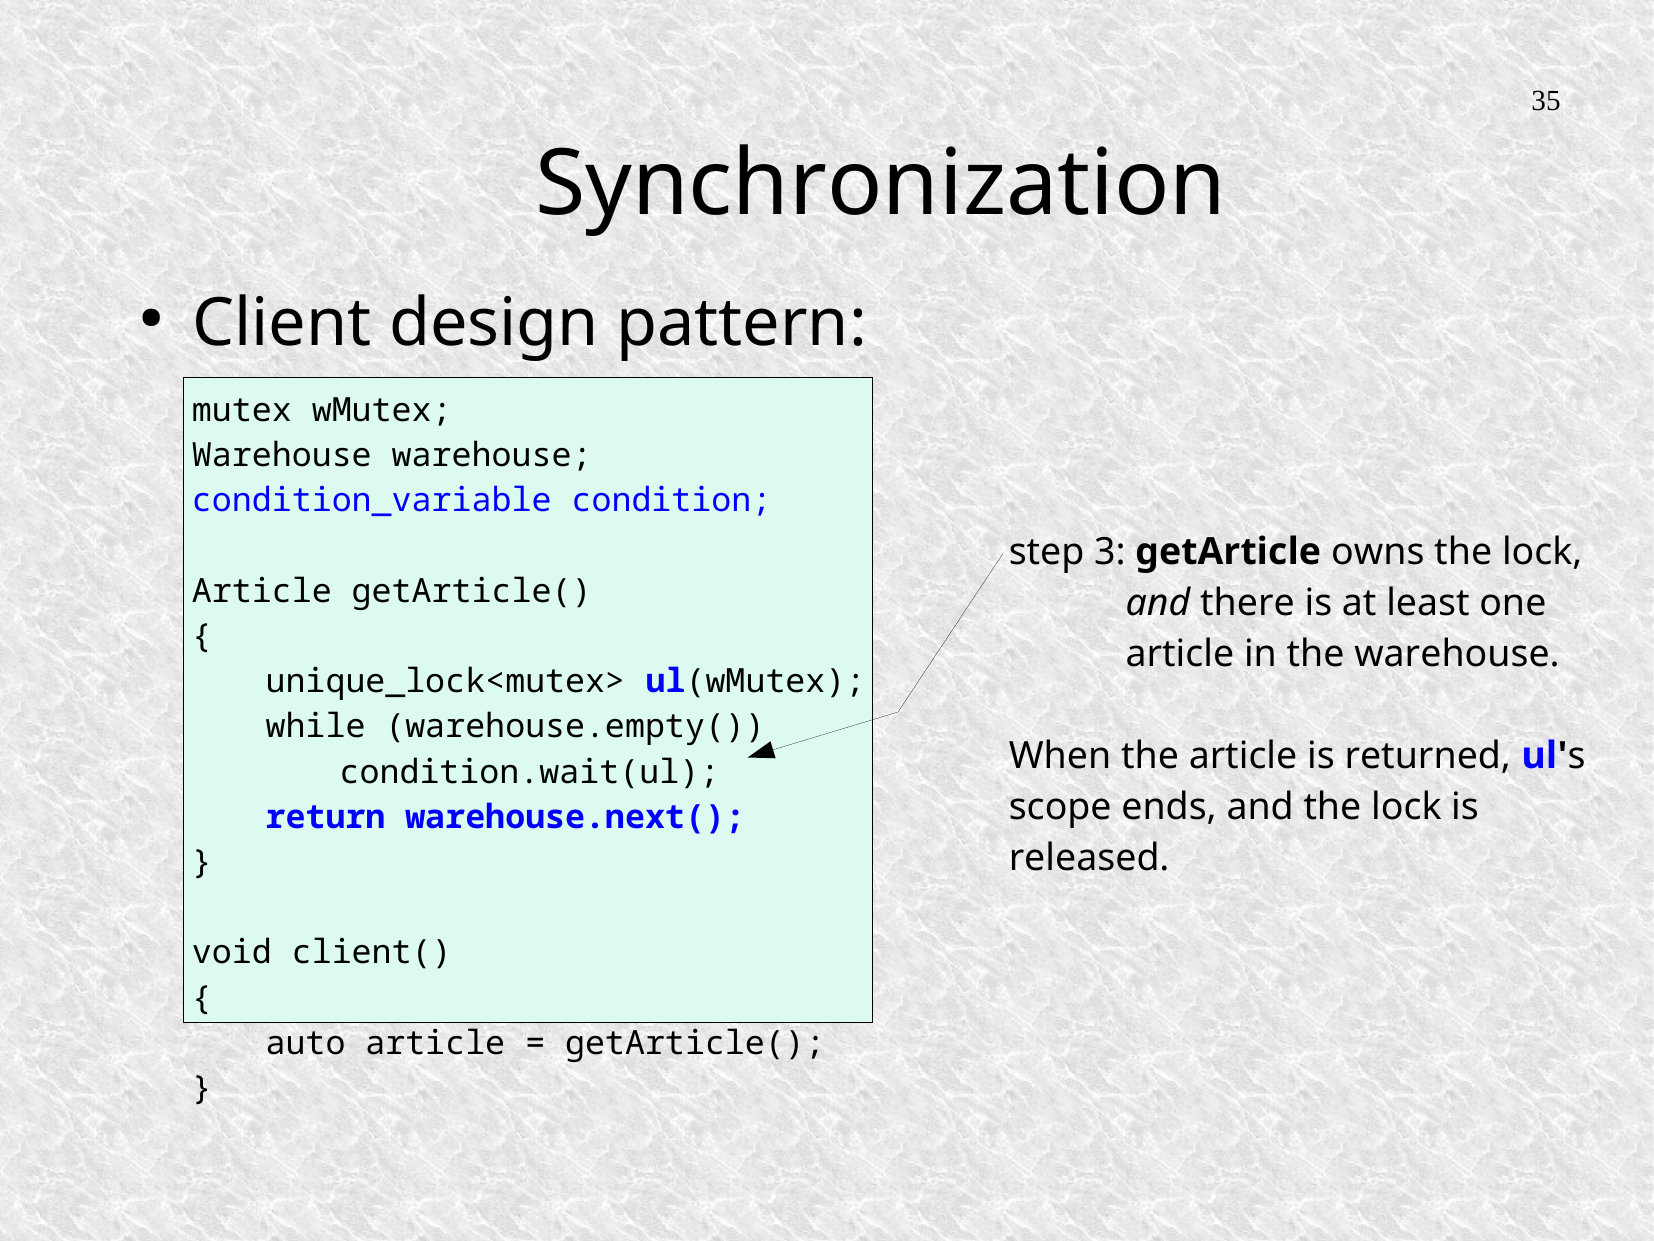

# Synchronization
35
Client design pattern:
mutex wMutex;
Warehouse warehouse;
condition_variable condition;
Article getArticle()
{
	unique_lock<mutex> ul(wMutex);
	while (warehouse.empty())
		condition.wait(ul);
	return warehouse.next();
}
void client()
{
	auto article = getArticle();
}
step 3: getArticle owns the lock,
 and there is at least one
 article in the warehouse.
When the article is returned, ul's
scope ends, and the lock is
released.